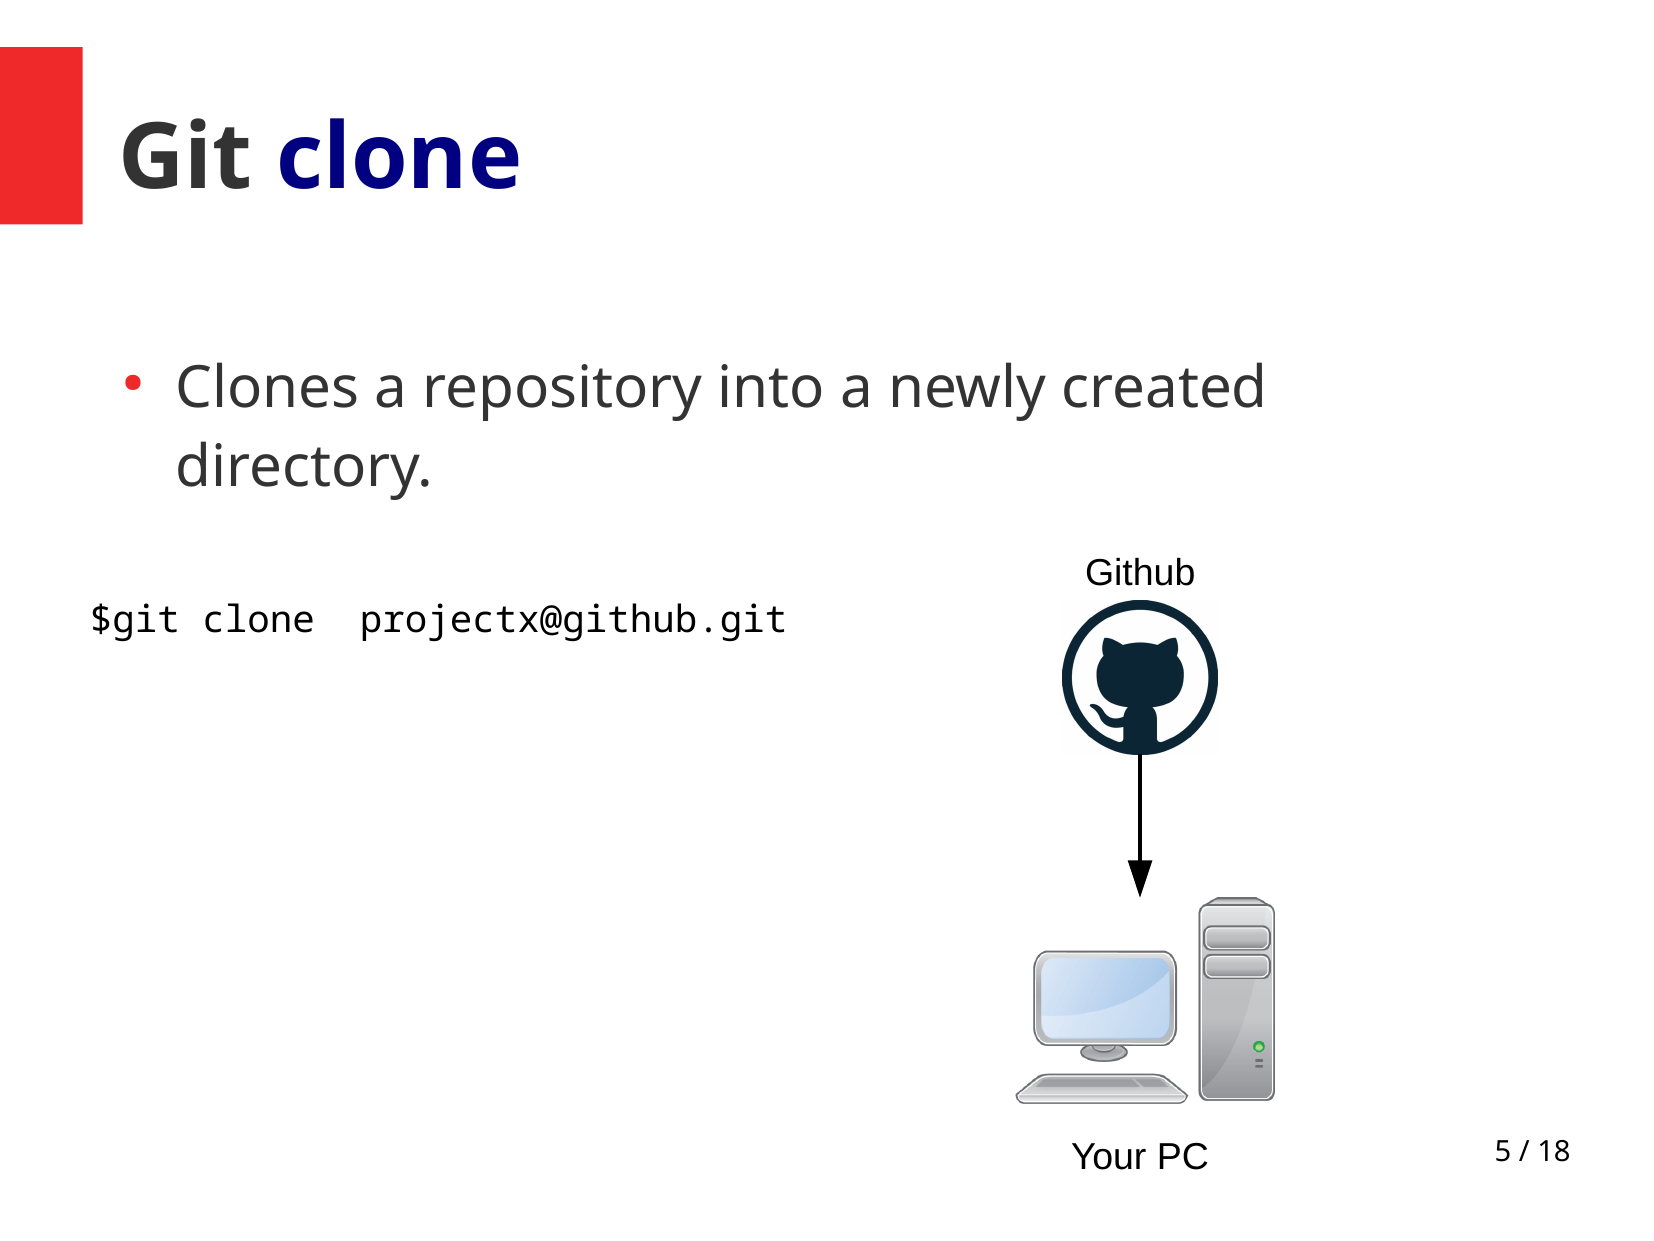

# Git clone
Clones a repository into a newly created directory.
Github
$git clone projectx@github.git
Your PC
5